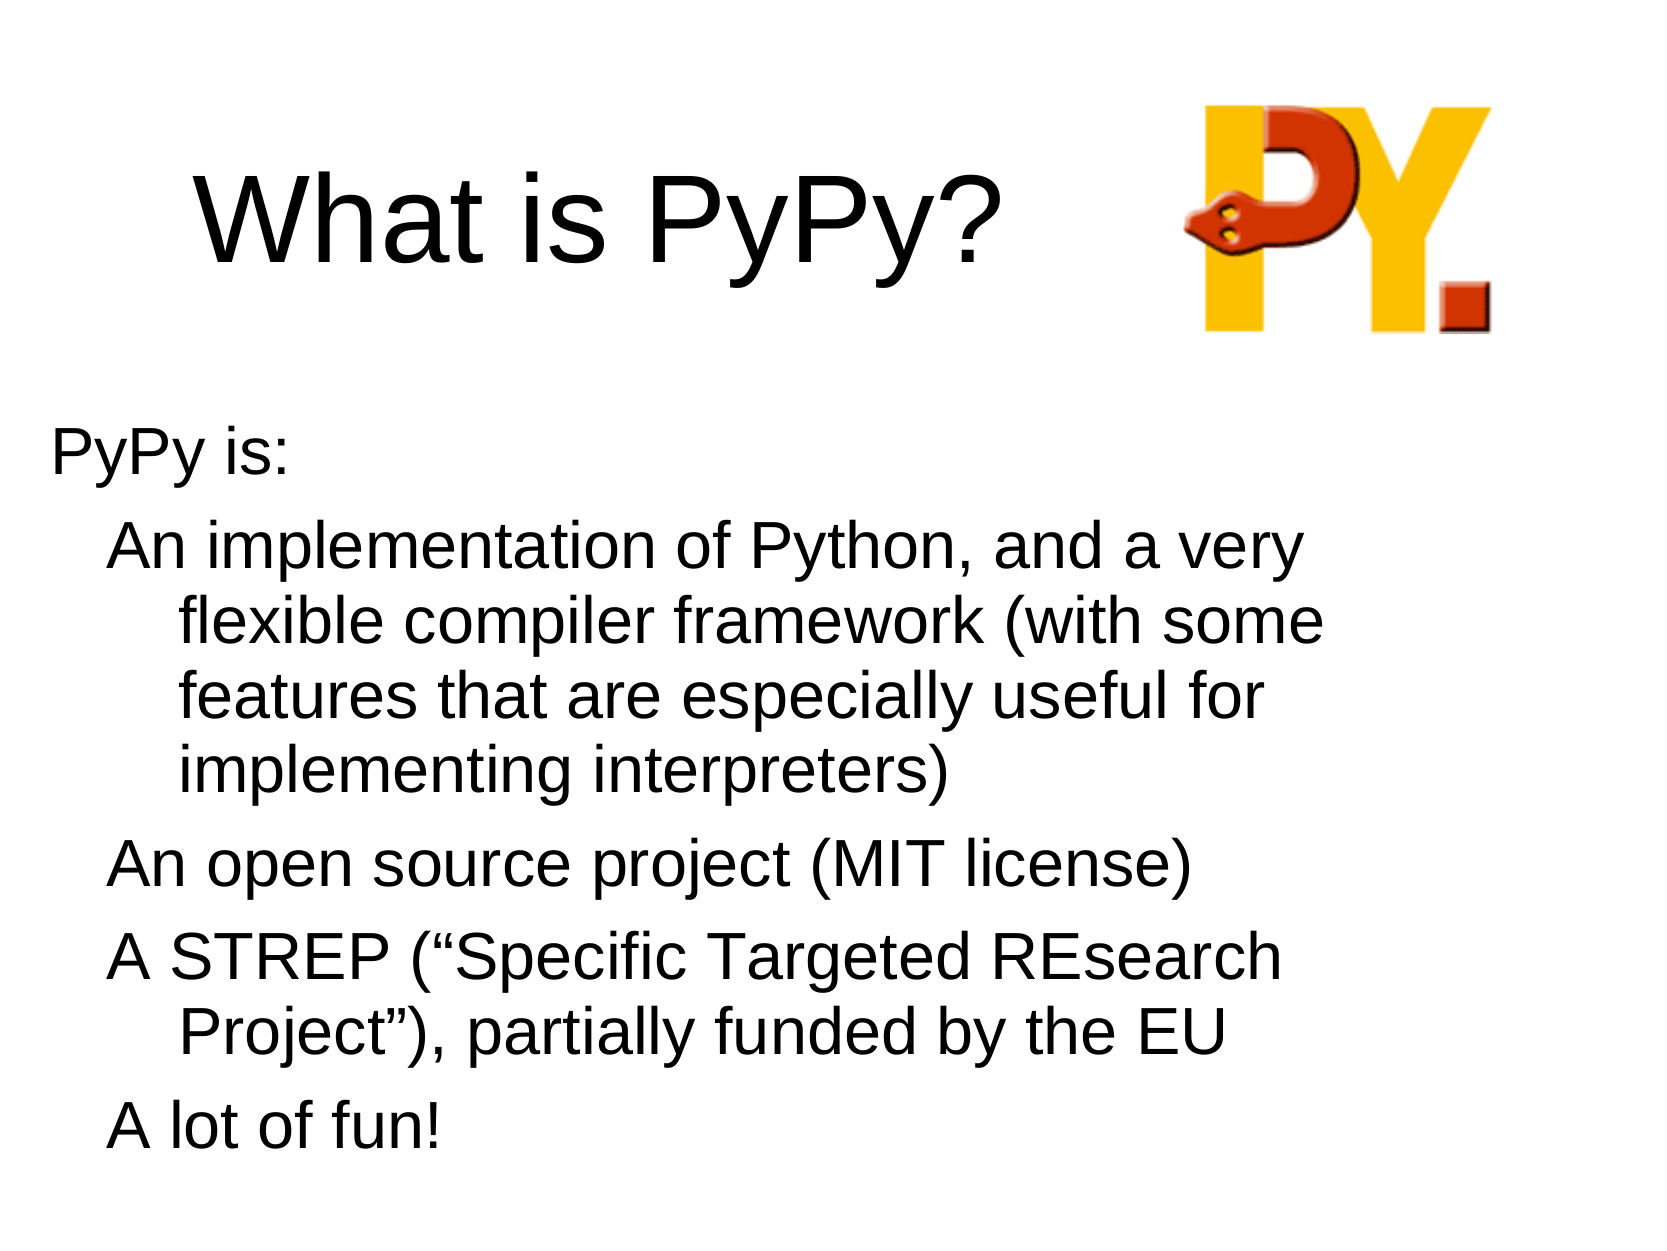

# What is PyPy?
PyPy is:
An implementation of Python, and a very flexible compiler framework (with some features that are especially useful for implementing interpreters)
An open source project (MIT license)
A STREP (“Specific Targeted REsearch Project”), partially funded by the EU
A lot of fun!